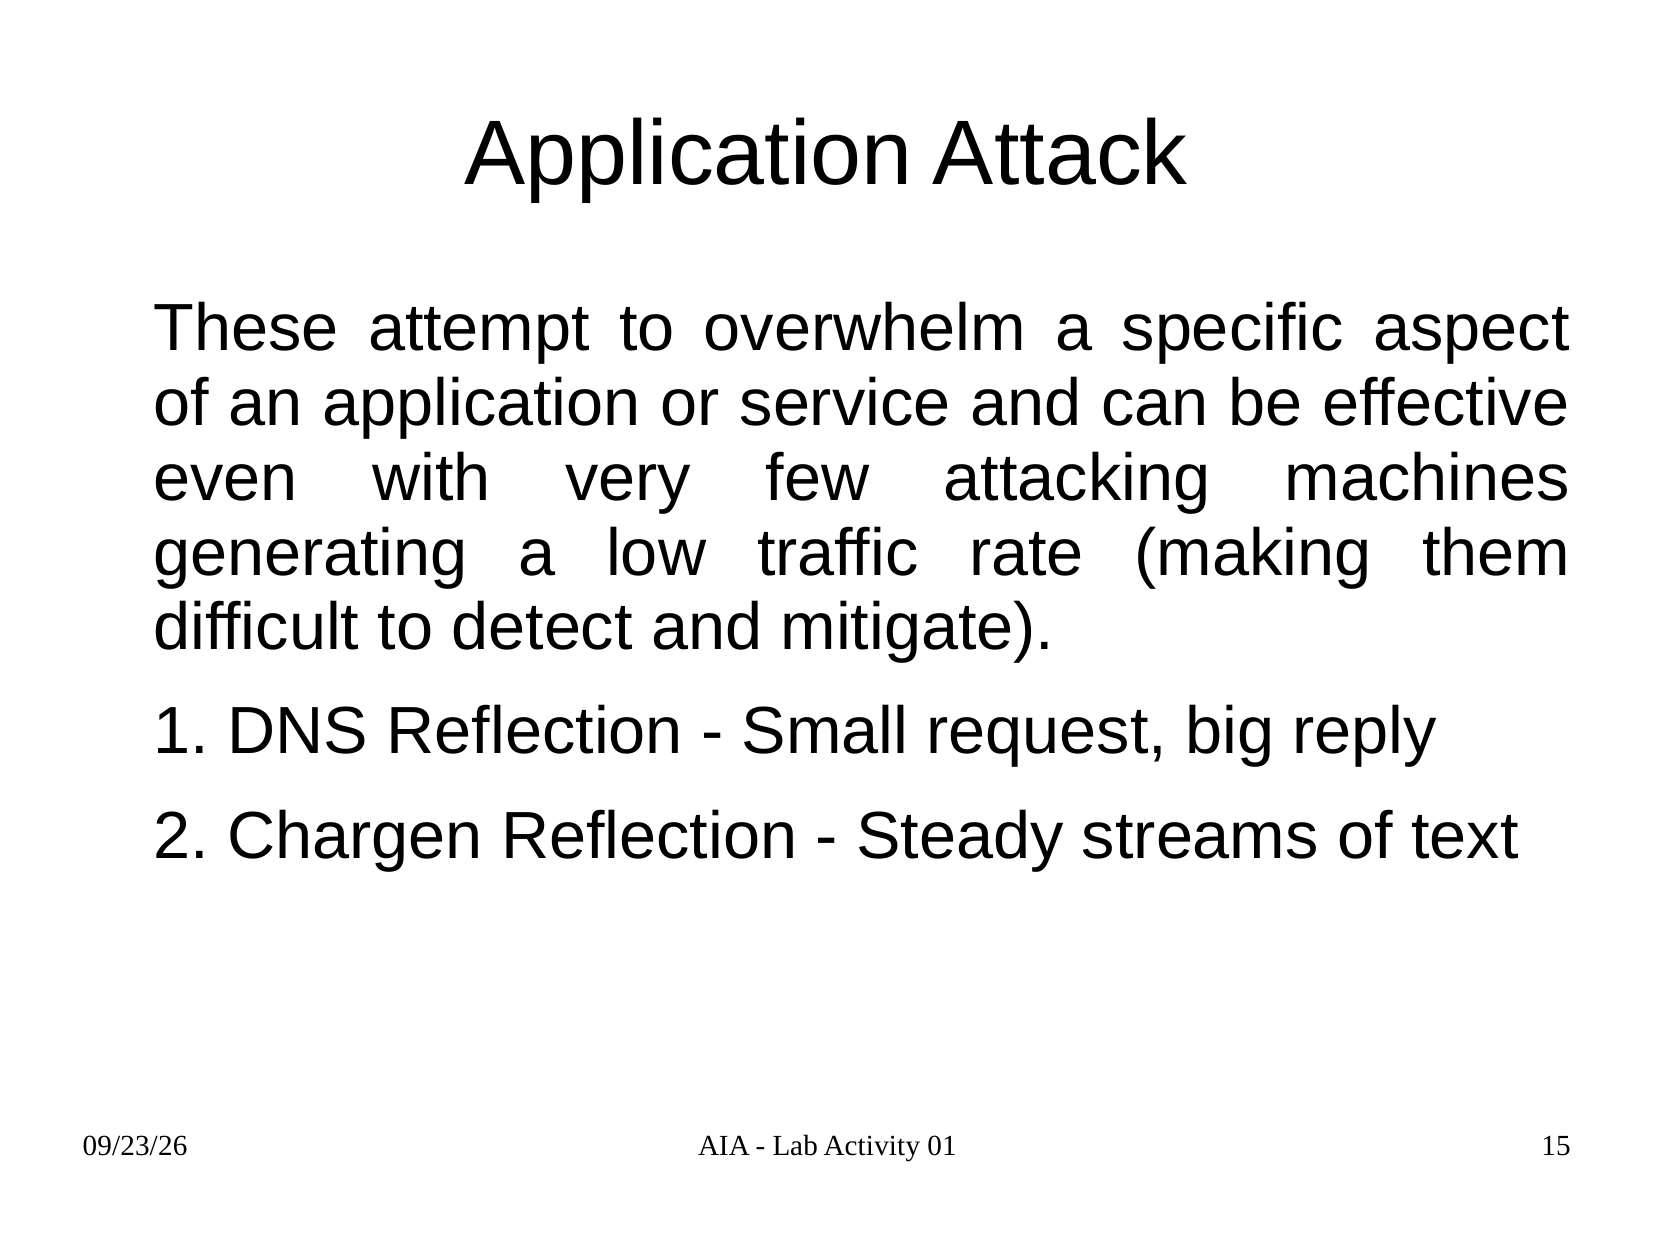

# Application Attack
These attempt to overwhelm a specific aspect of an application or service and can be effective even with very few attacking machines generating a low traffic rate (making them difficult to detect and mitigate).
1. DNS Reflection - Small request, big reply
2. Chargen Reflection - Steady streams of text
AIA - Lab Activity 01
15